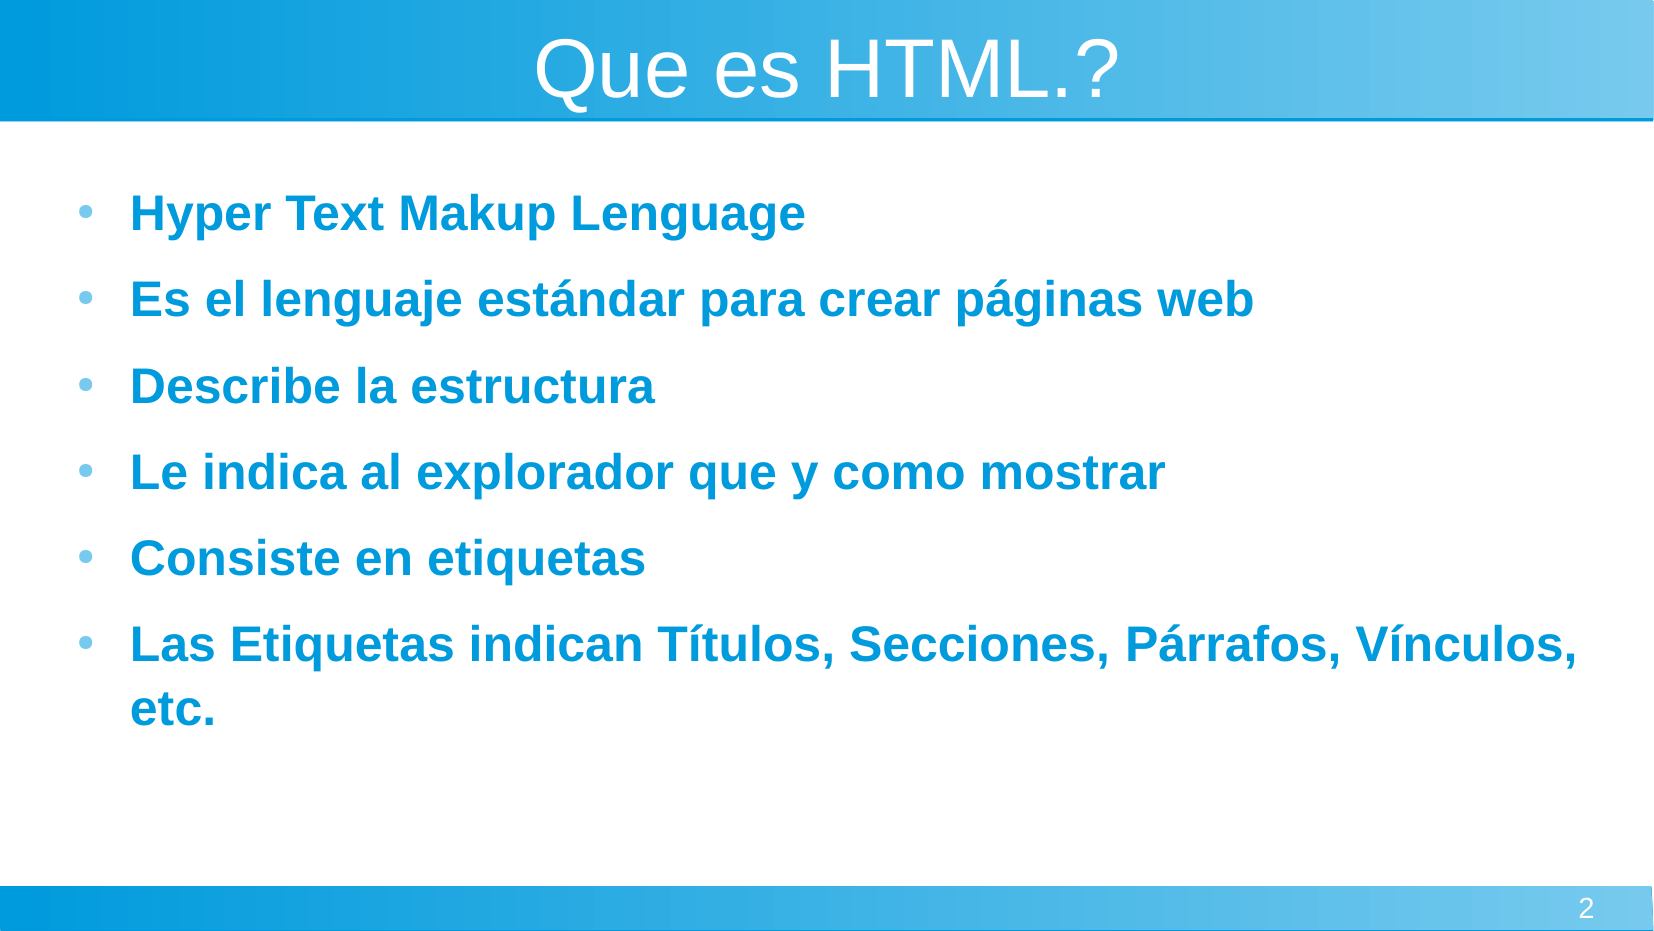

# Que es HTML.?
Hyper Text Makup Lenguage
Es el lenguaje estándar para crear páginas web
Describe la estructura
Le indica al explorador que y como mostrar
Consiste en etiquetas
Las Etiquetas indican Títulos, Secciones, Párrafos, Vínculos, etc.
2